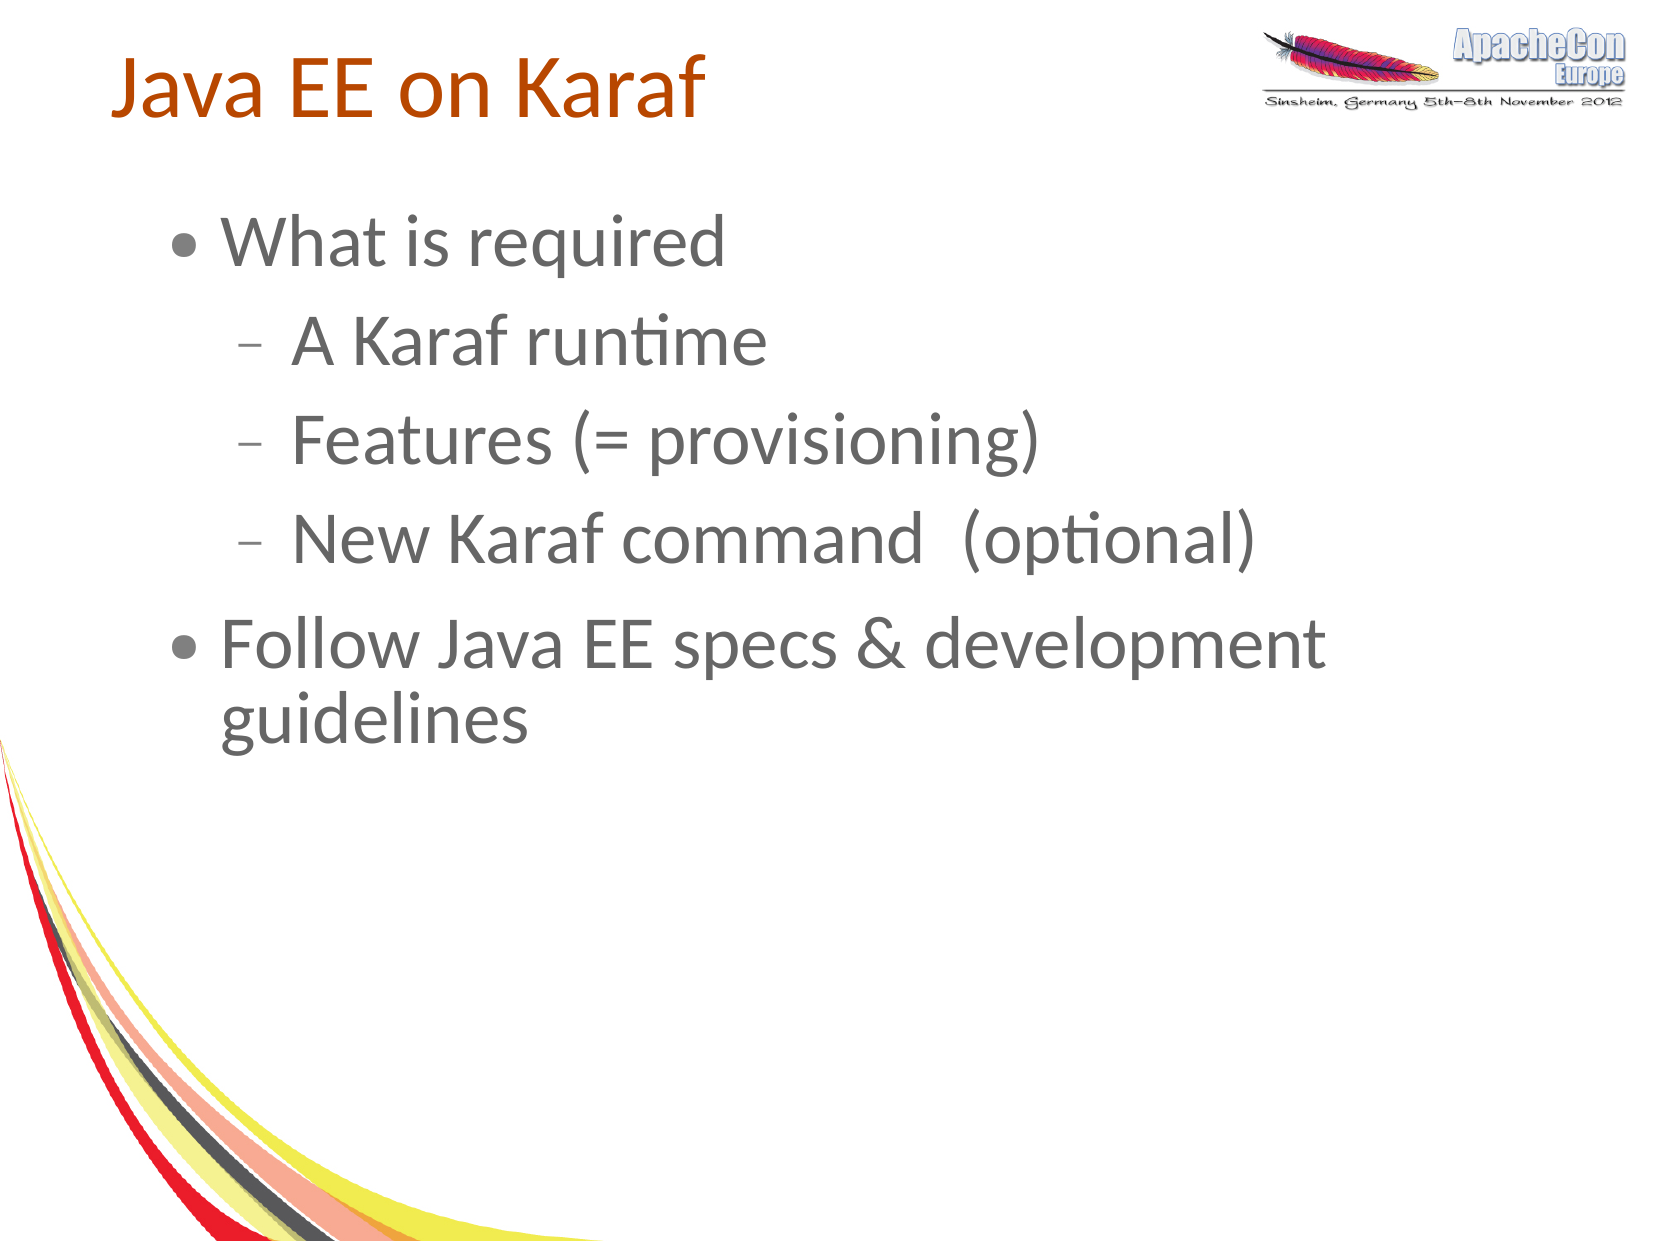

# Java EE on Karaf
What is required
A Karaf runtime
Features (= provisioning)
New Karaf command (optional)
Follow Java EE specs & development guidelines